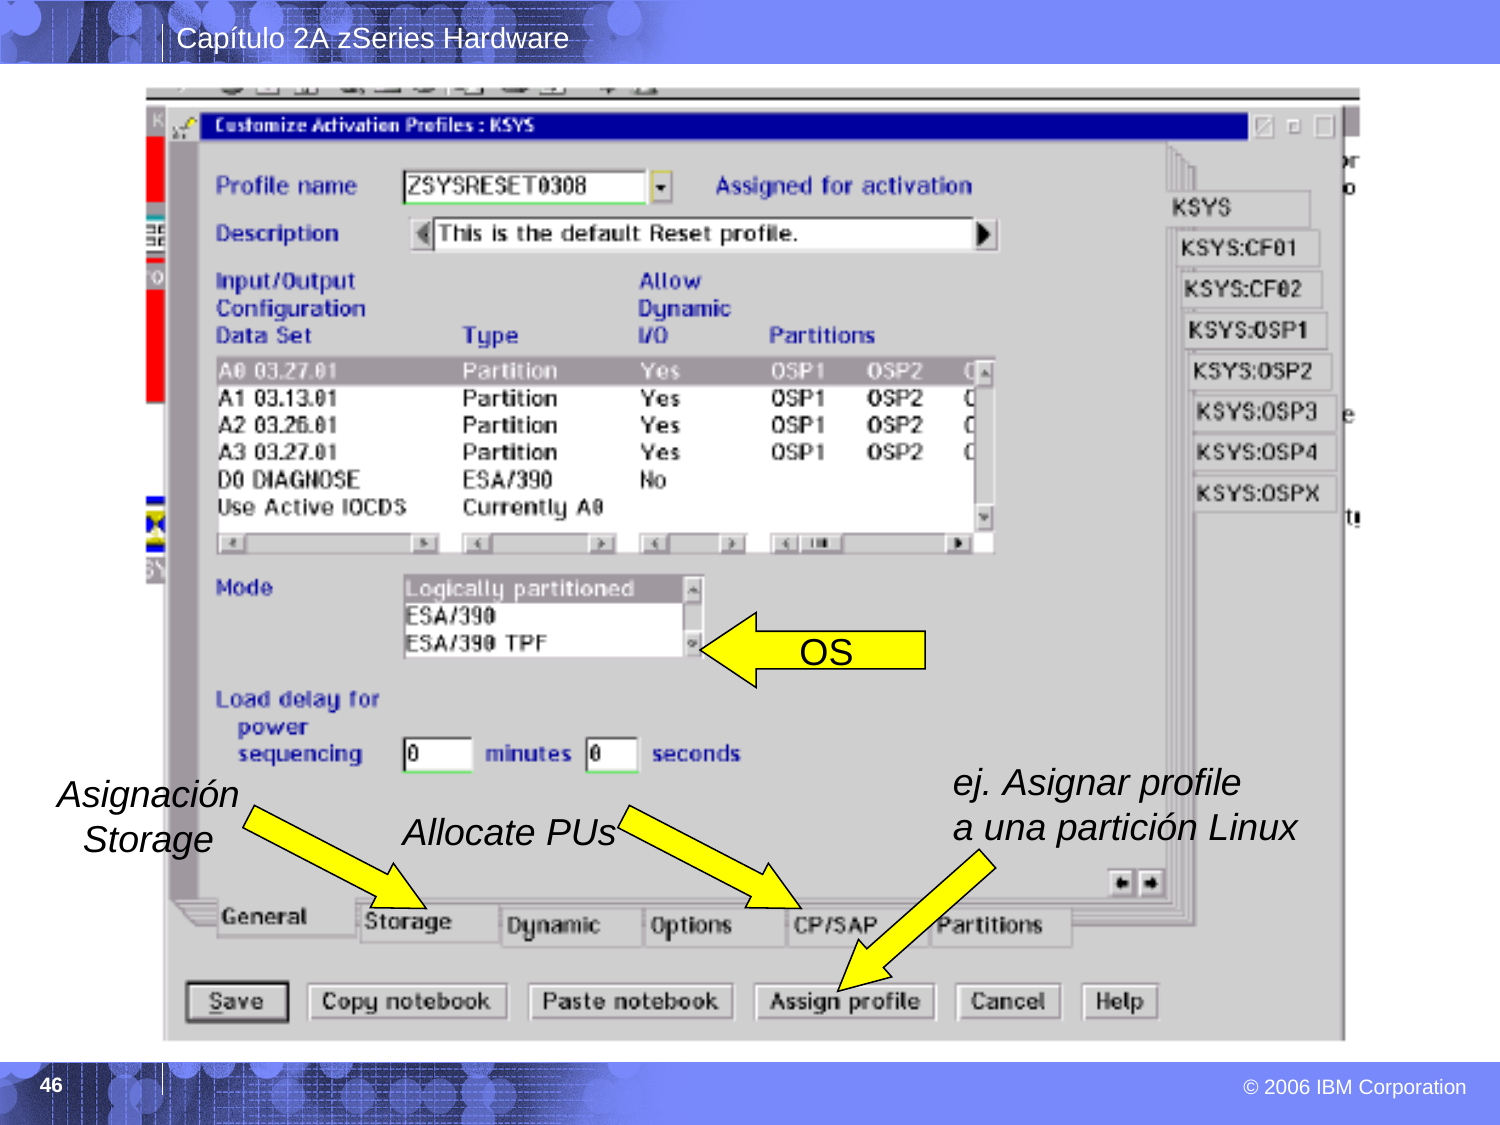

OS
ej. Asignar profile
a una partición Linux
Asignación
Storage
Allocate PUs
46